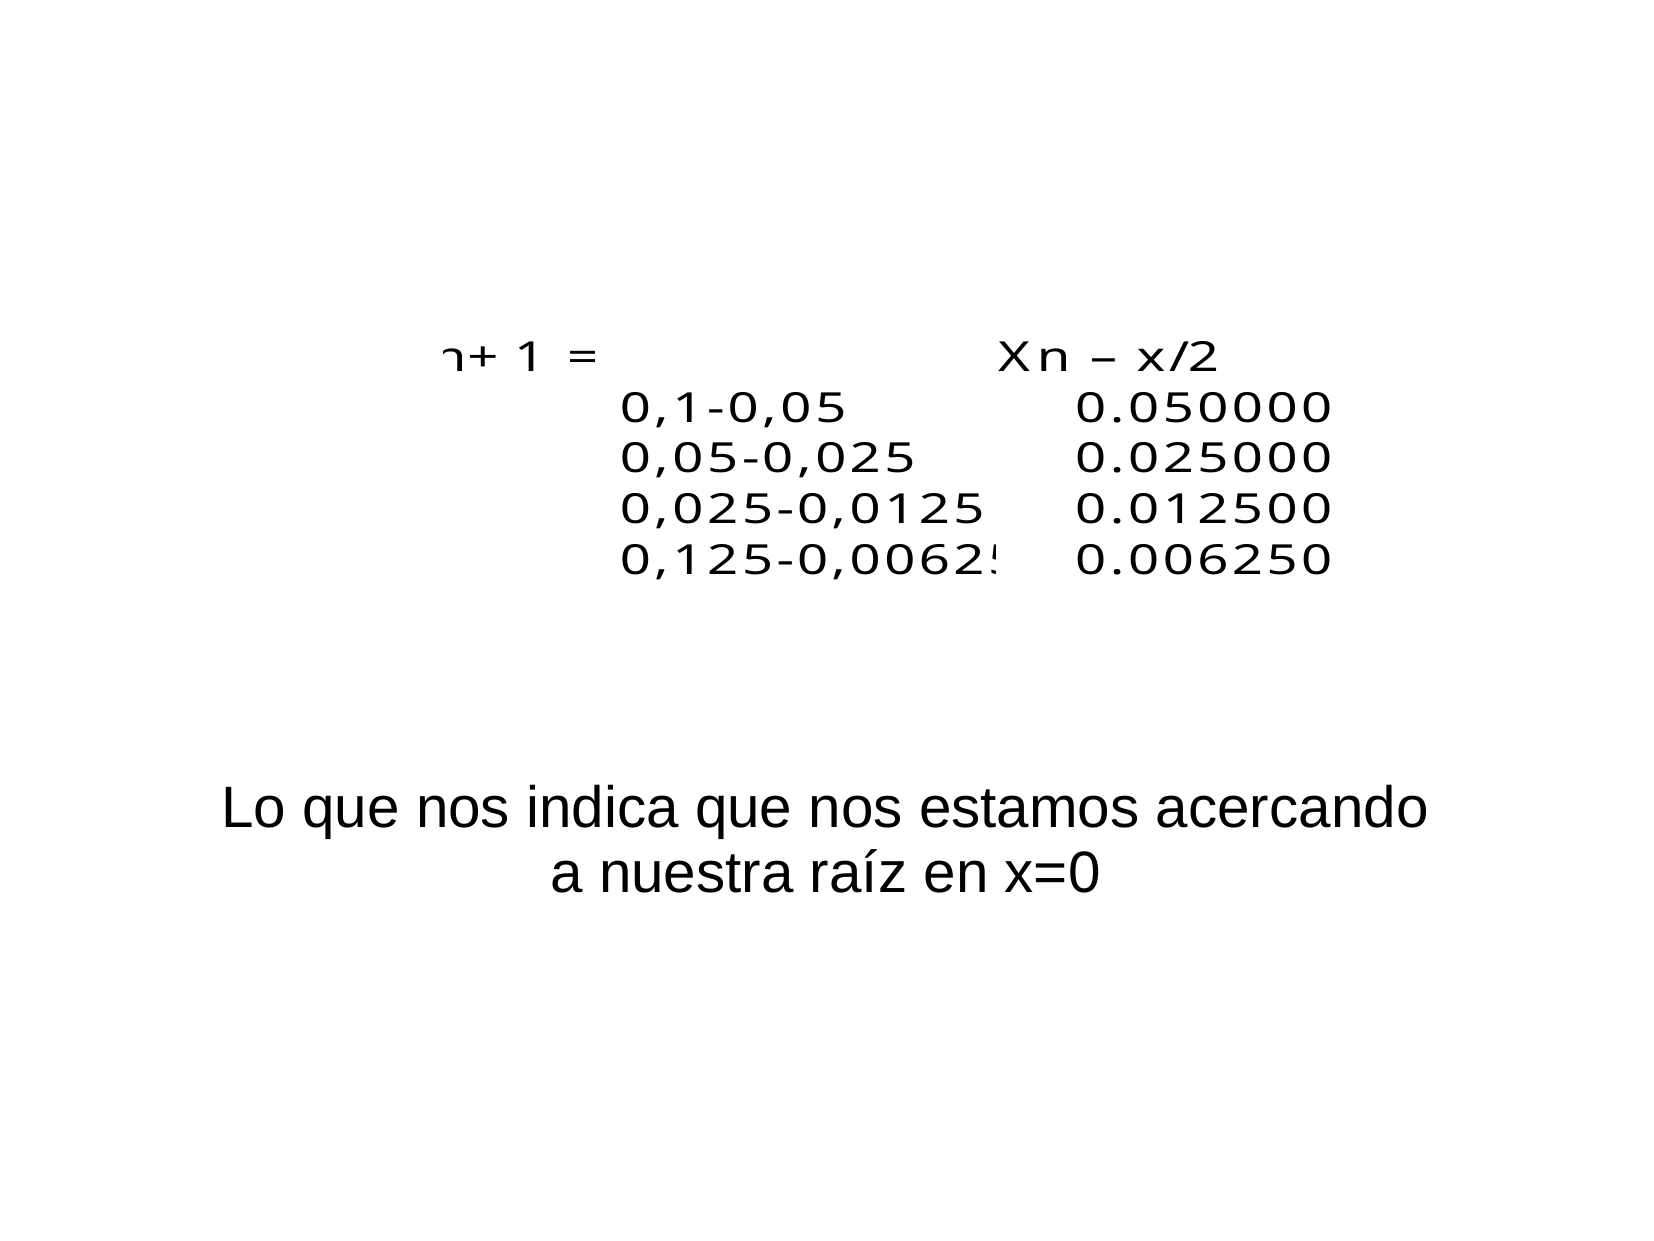

#
Lo que nos indica que nos estamos acercando
a nuestra raíz en x=0